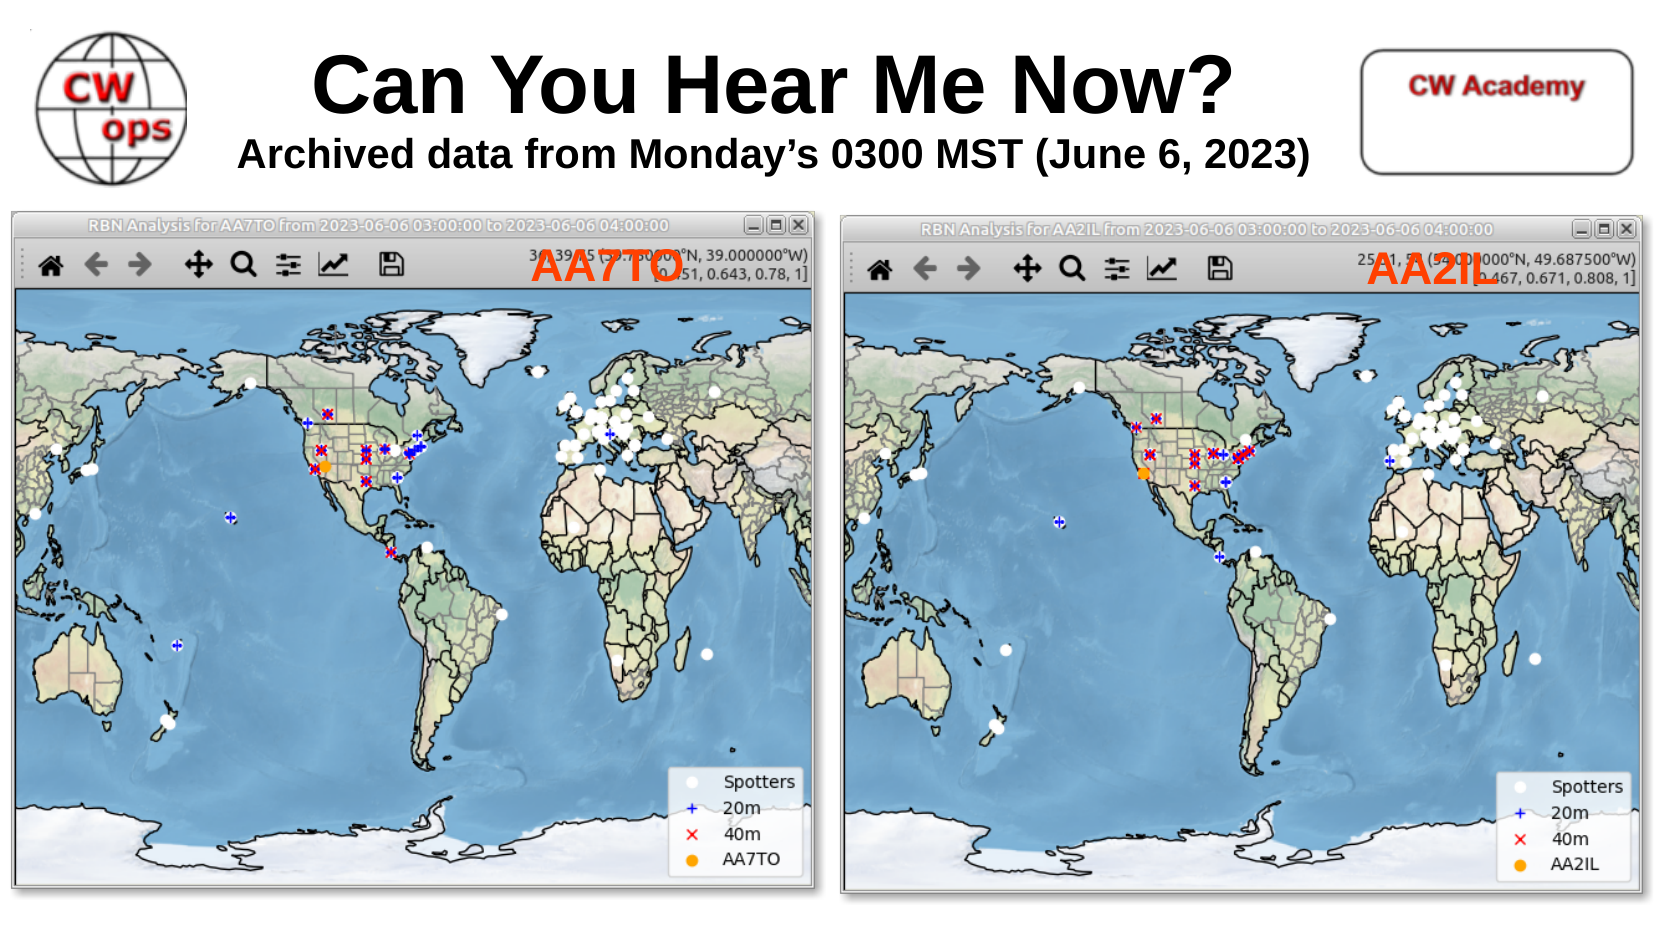

# Can You Hear Me Now? Archived data from Monday’s 0300 MST (June 6, 2023)
AA7TO
AA2IL